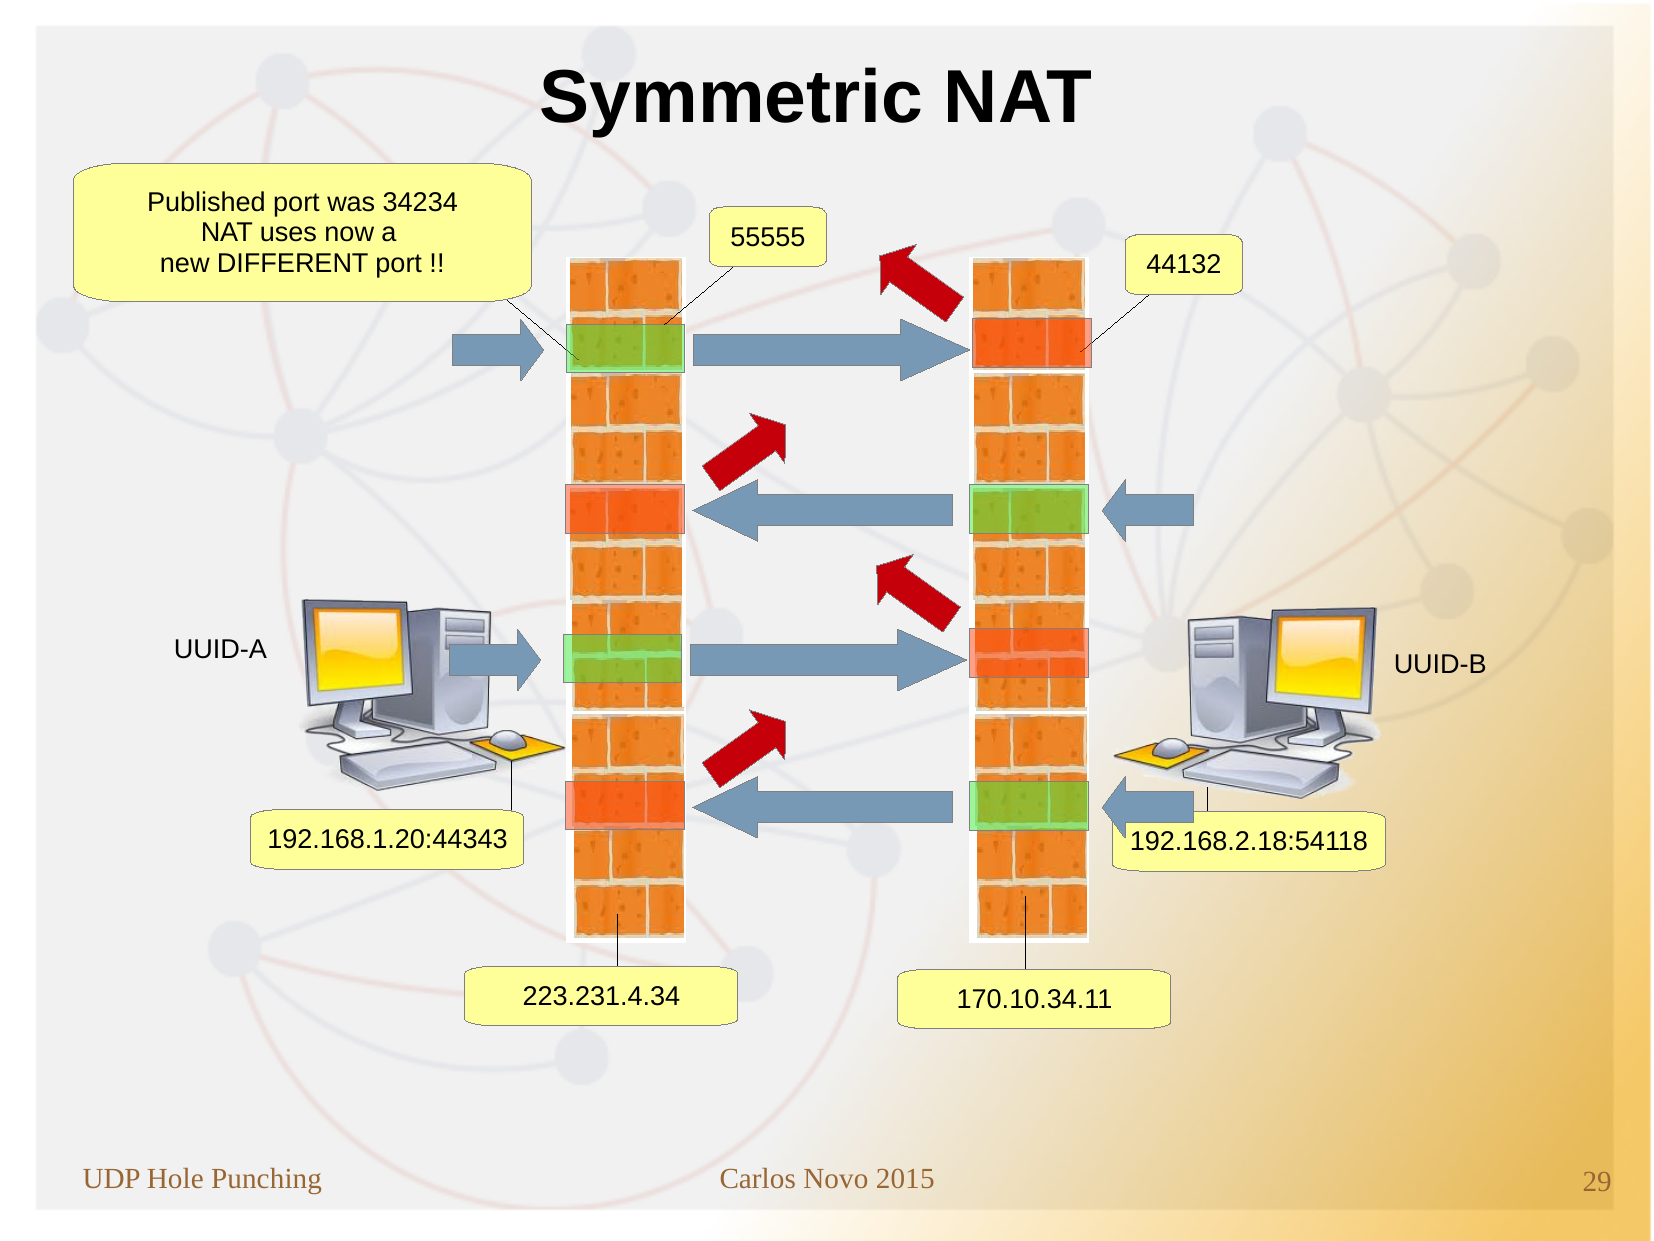

Symmetric NAT
Published port was 34234
NAT uses now a
new DIFFERENT port !!
55555
44132
UUID-A
192.168.1.20:44343
UUID-B
192.168.2.18:54118
170.10.34.11
223.231.4.34
29